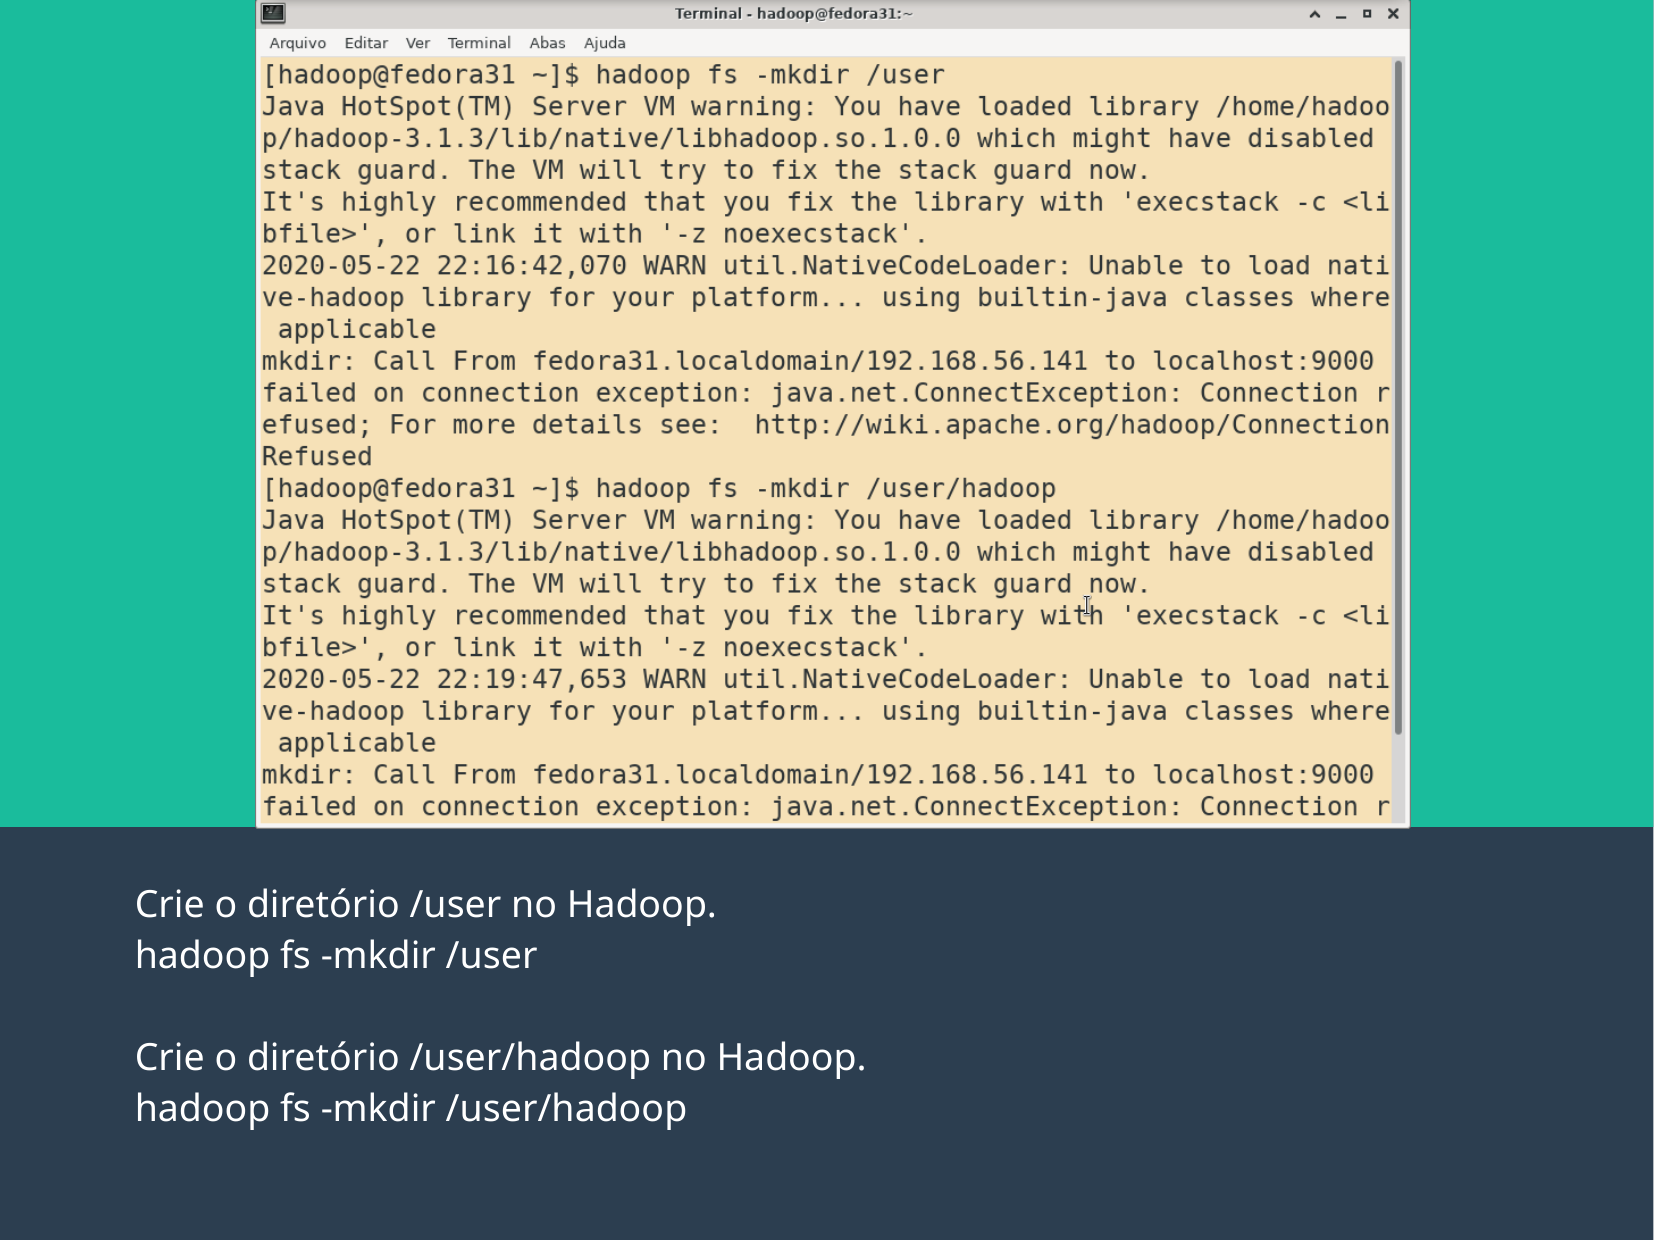

Crie o diretório /user no Hadoop.
hadoop fs -mkdir /user
Crie o diretório /user/hadoop no Hadoop.
hadoop fs -mkdir /user/hadoop